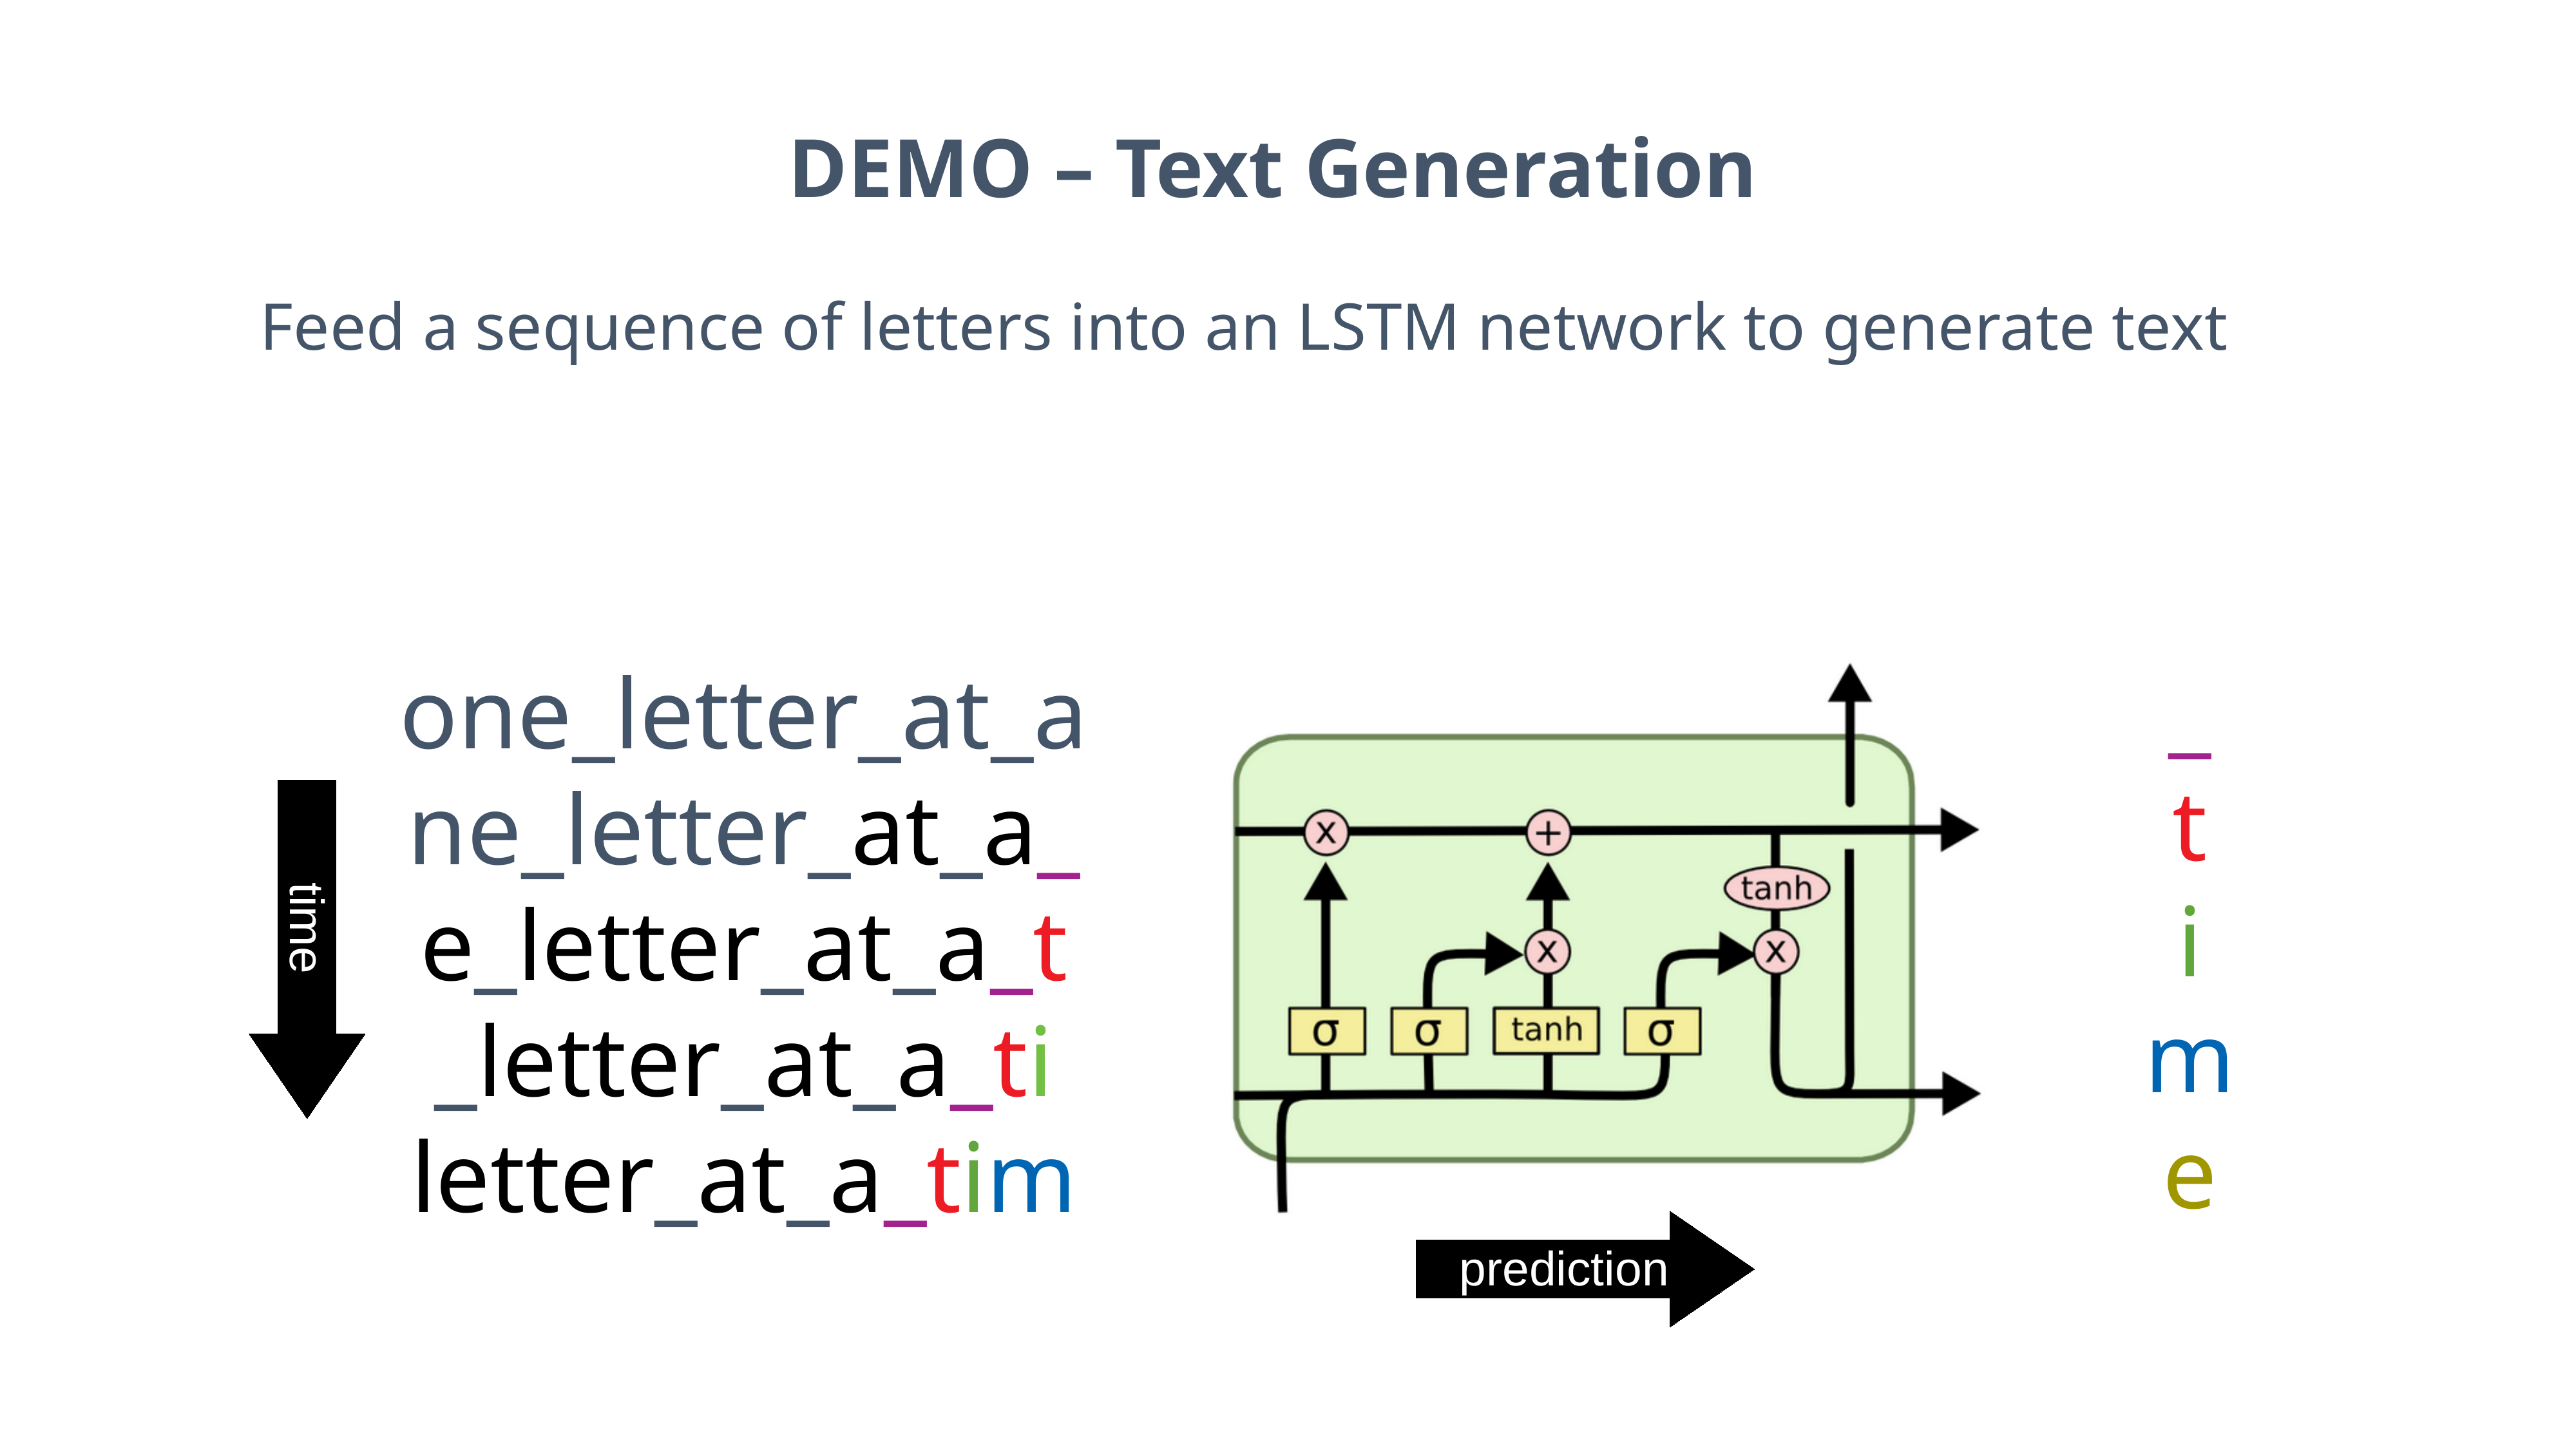

DEMO – Text Generation
Feed a sequence of letters into an LSTM network to generate text
_
t
i
m
e
one_letter_at_a
ne_letter_at_a_
e_letter_at_a_t
_letter_at_a_ti
letter_at_a_tim
time
prediction